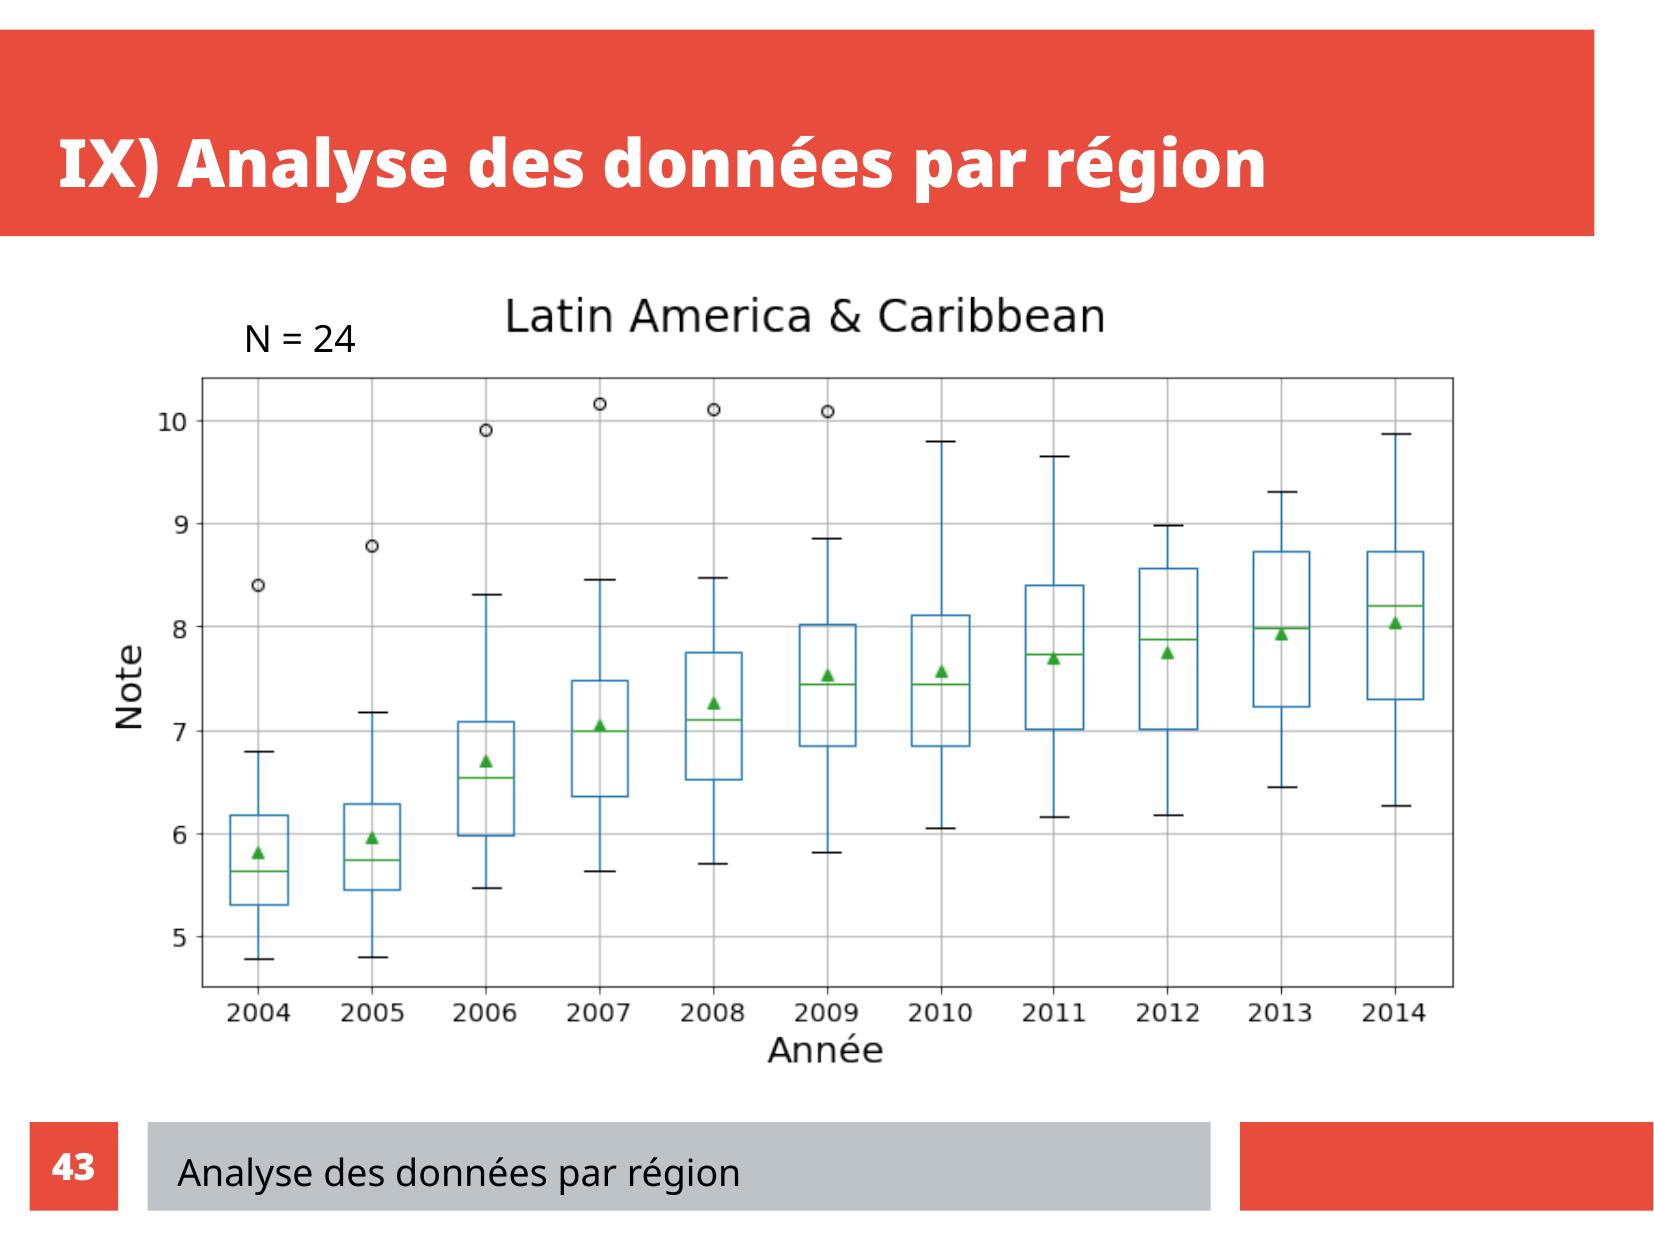

# IX) Analyse des données par région
N = 24
43
Analyse des données par région